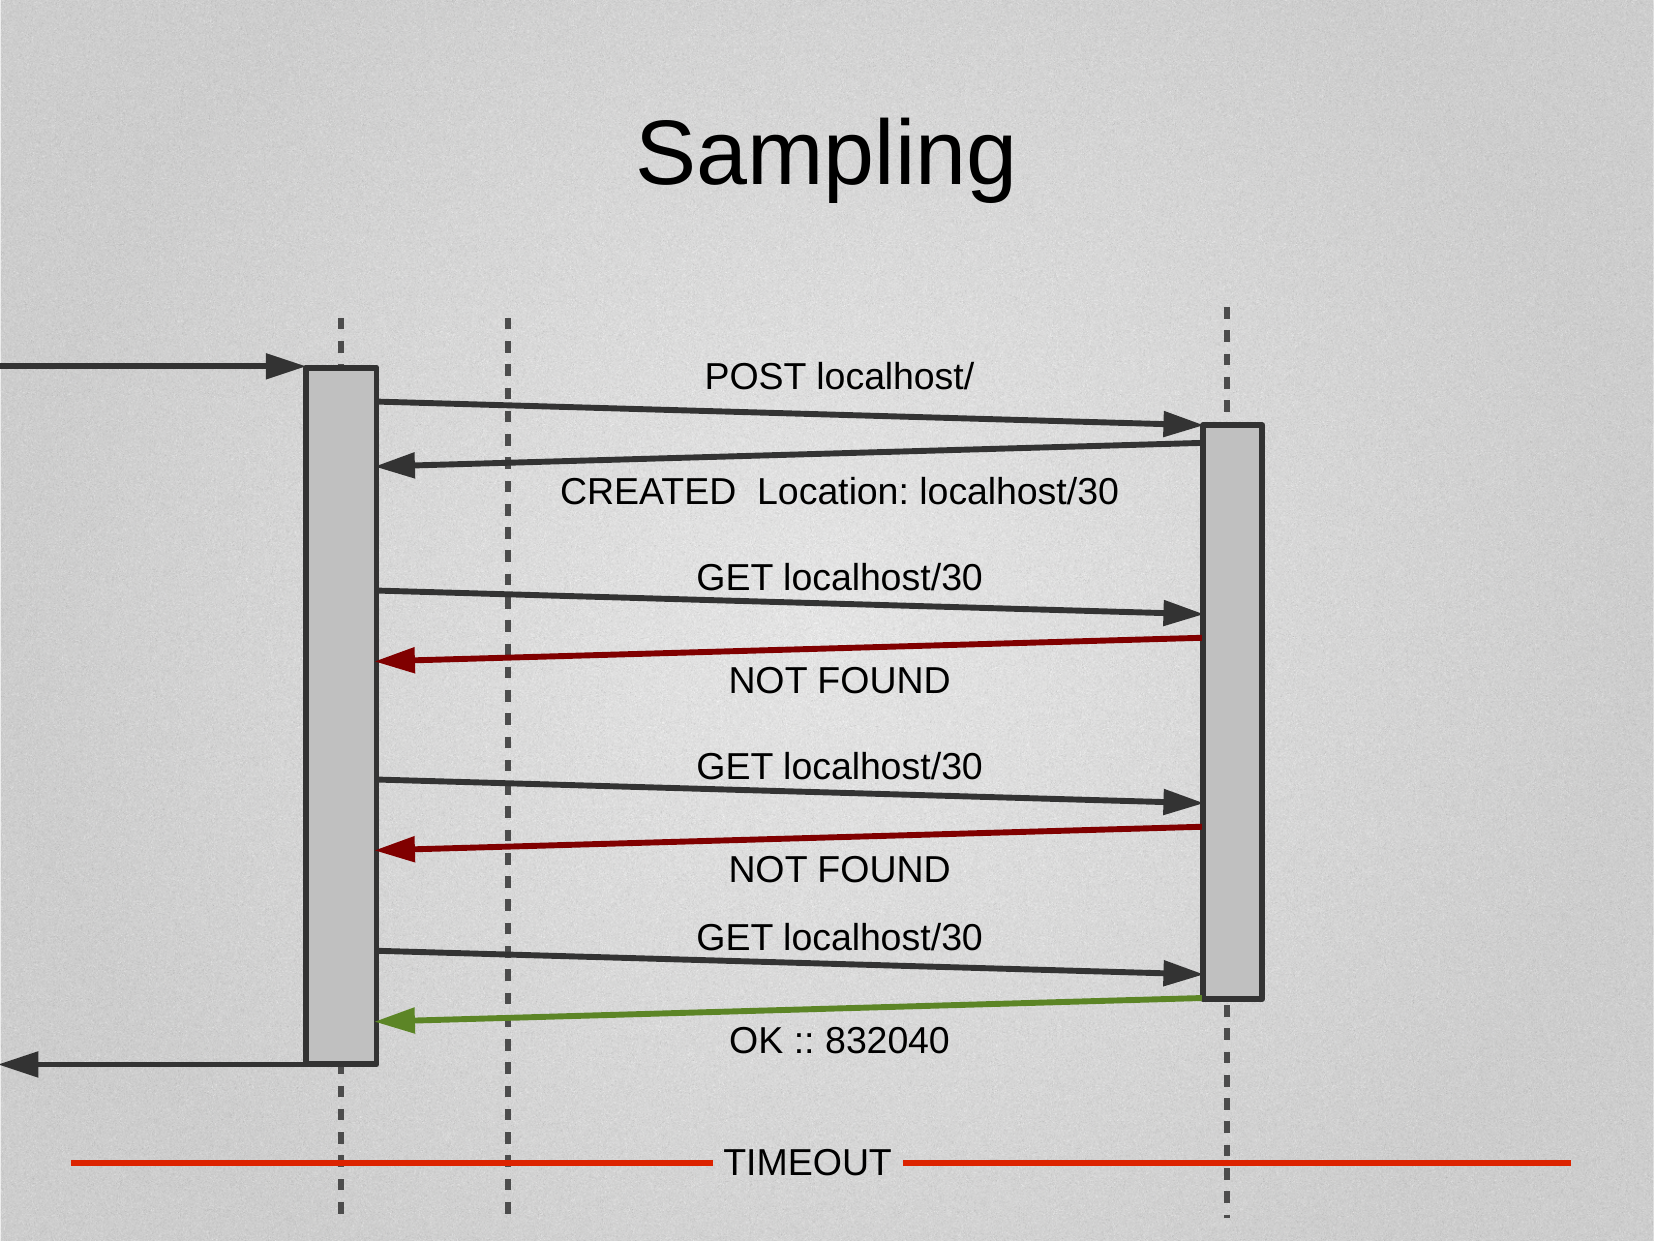

# Sampling
POST localhost/
CREATED Location: localhost/30
GET localhost/30
NOT FOUND
GET localhost/30
NOT FOUND
GET localhost/30
OK :: 832040
TIMEOUT